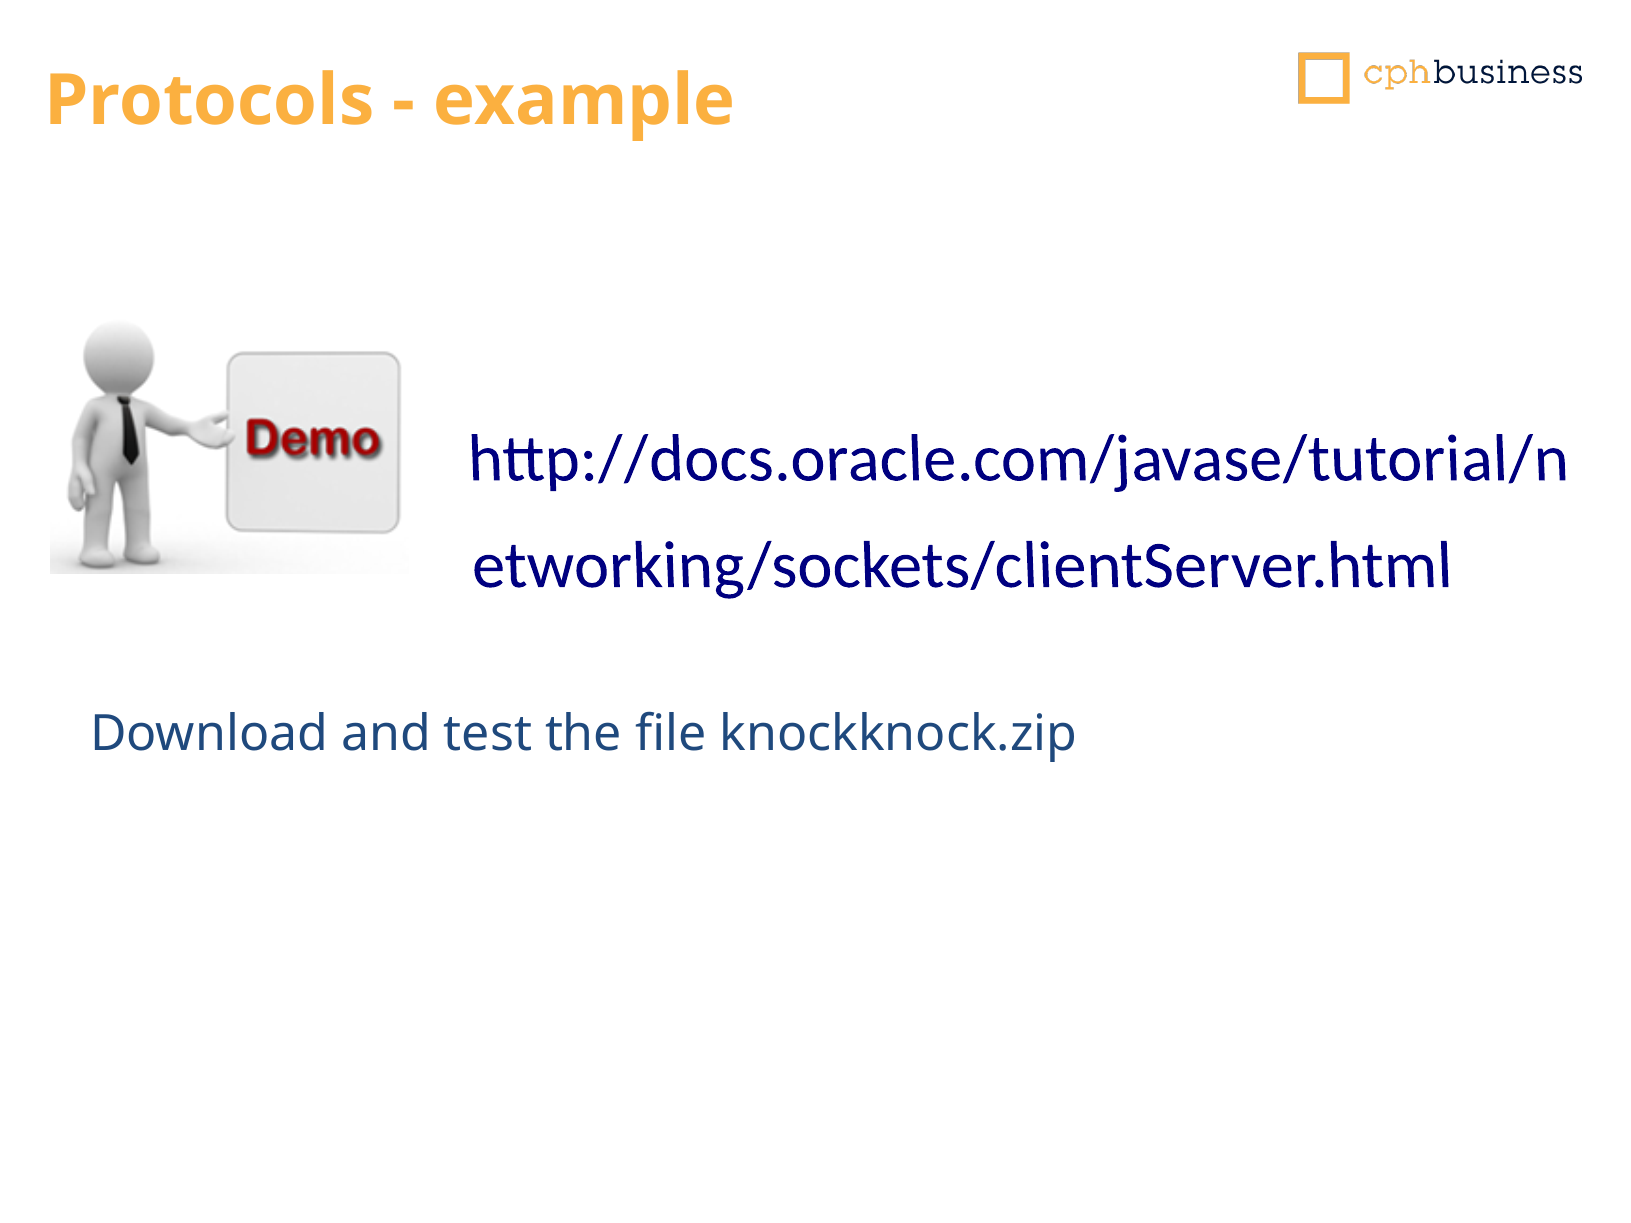

Protocols - example
http://docs.oracle.com/javase/tutorial/networking/sockets/clientServer.html
Download and test the file knockknock.zip